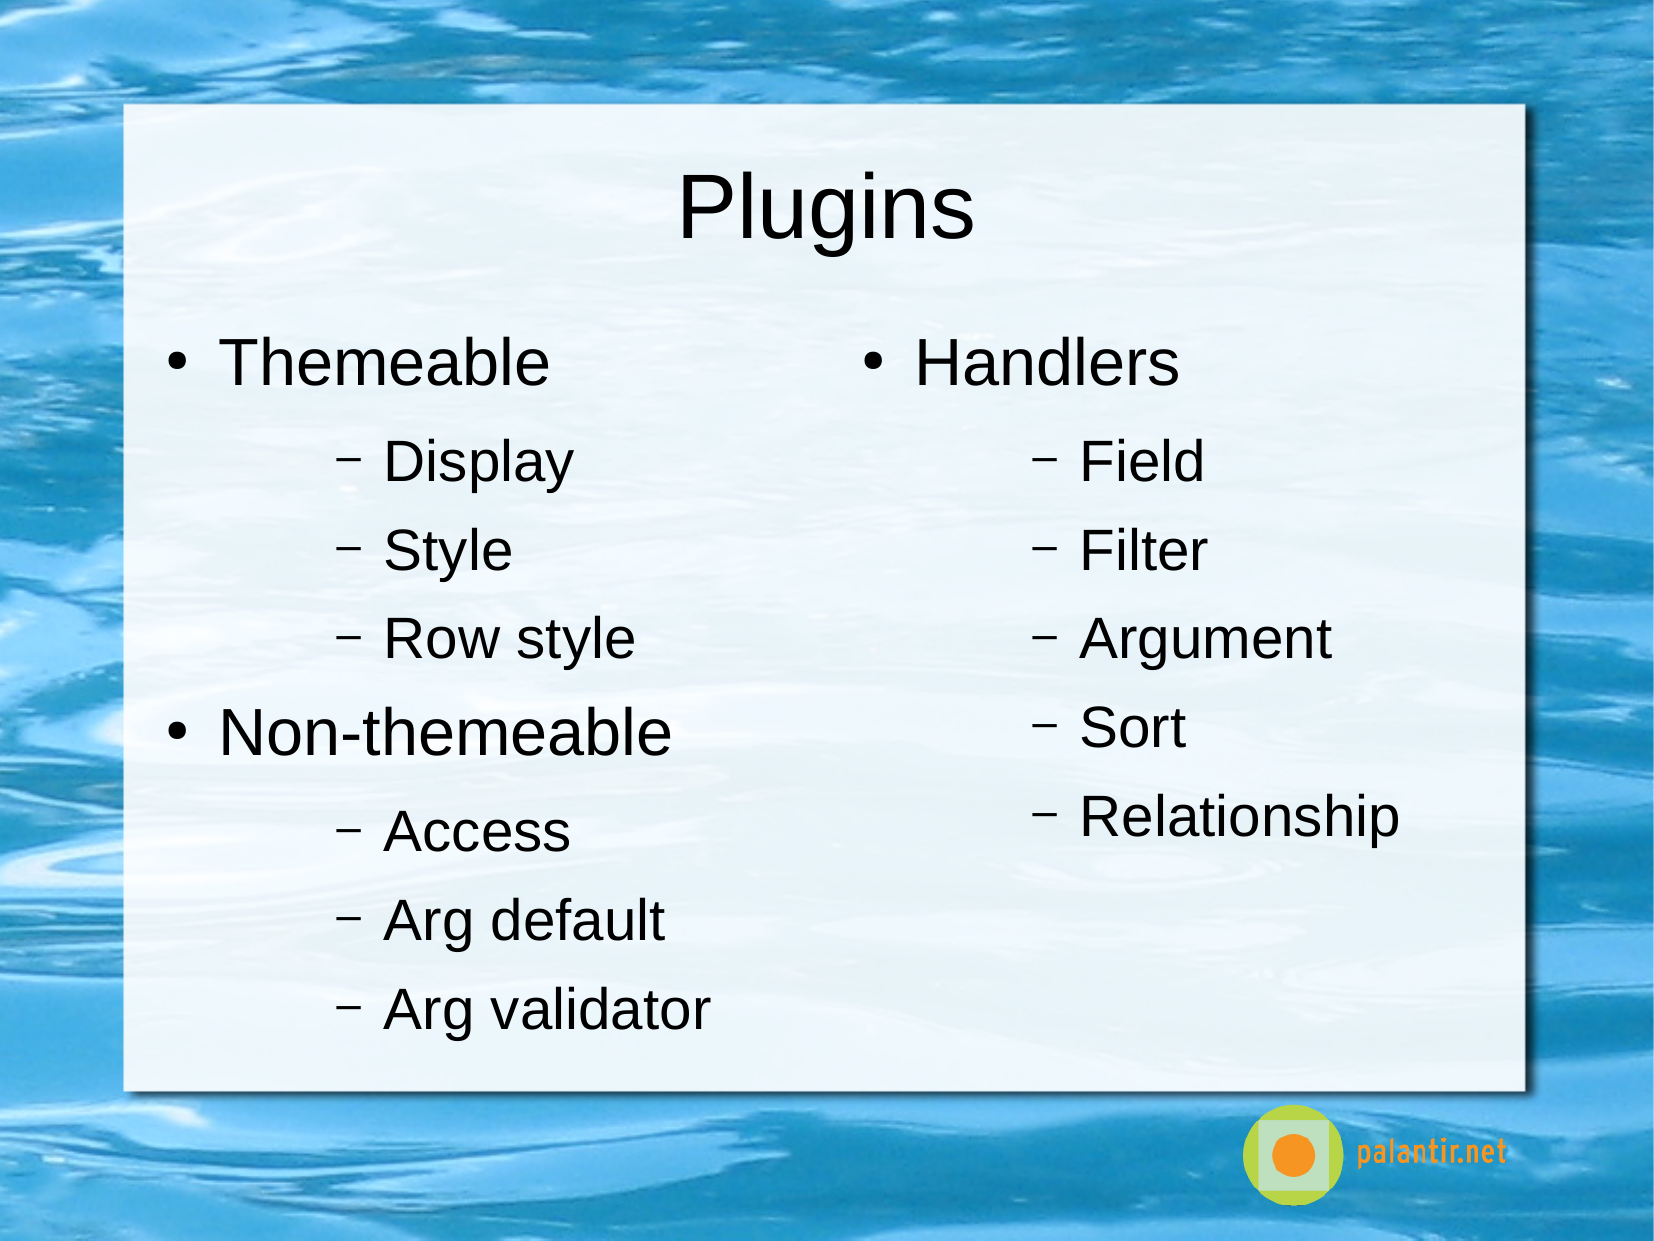

# Plugins
Themeable
Display
Style
Row style
Non-themeable
Access
Arg default
Arg validator
Handlers
Field
Filter
Argument
Sort
Relationship